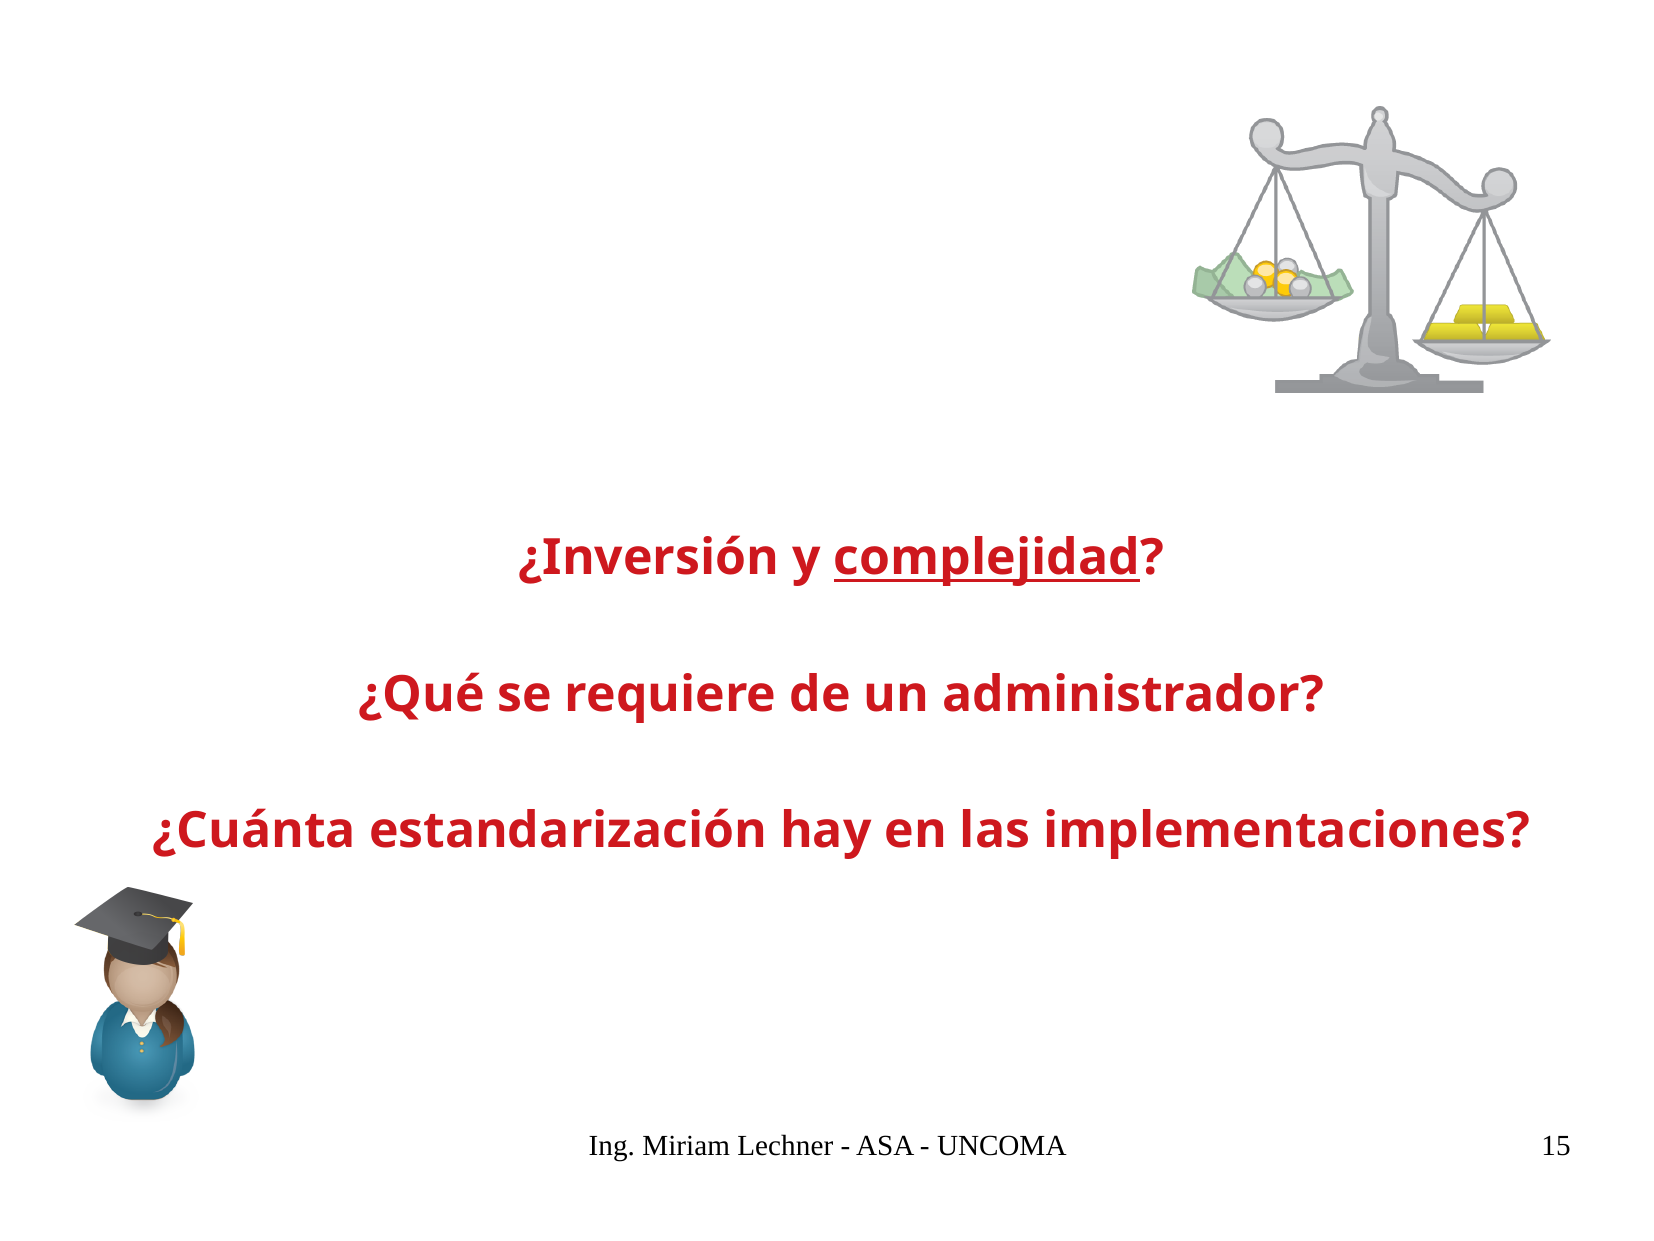

¿Inversión y complejidad?
¿Qué se requiere de un administrador?
¿Cuánta estandarización hay en las implementaciones?
Ing. Miriam Lechner - ASA - UNCOMA
15